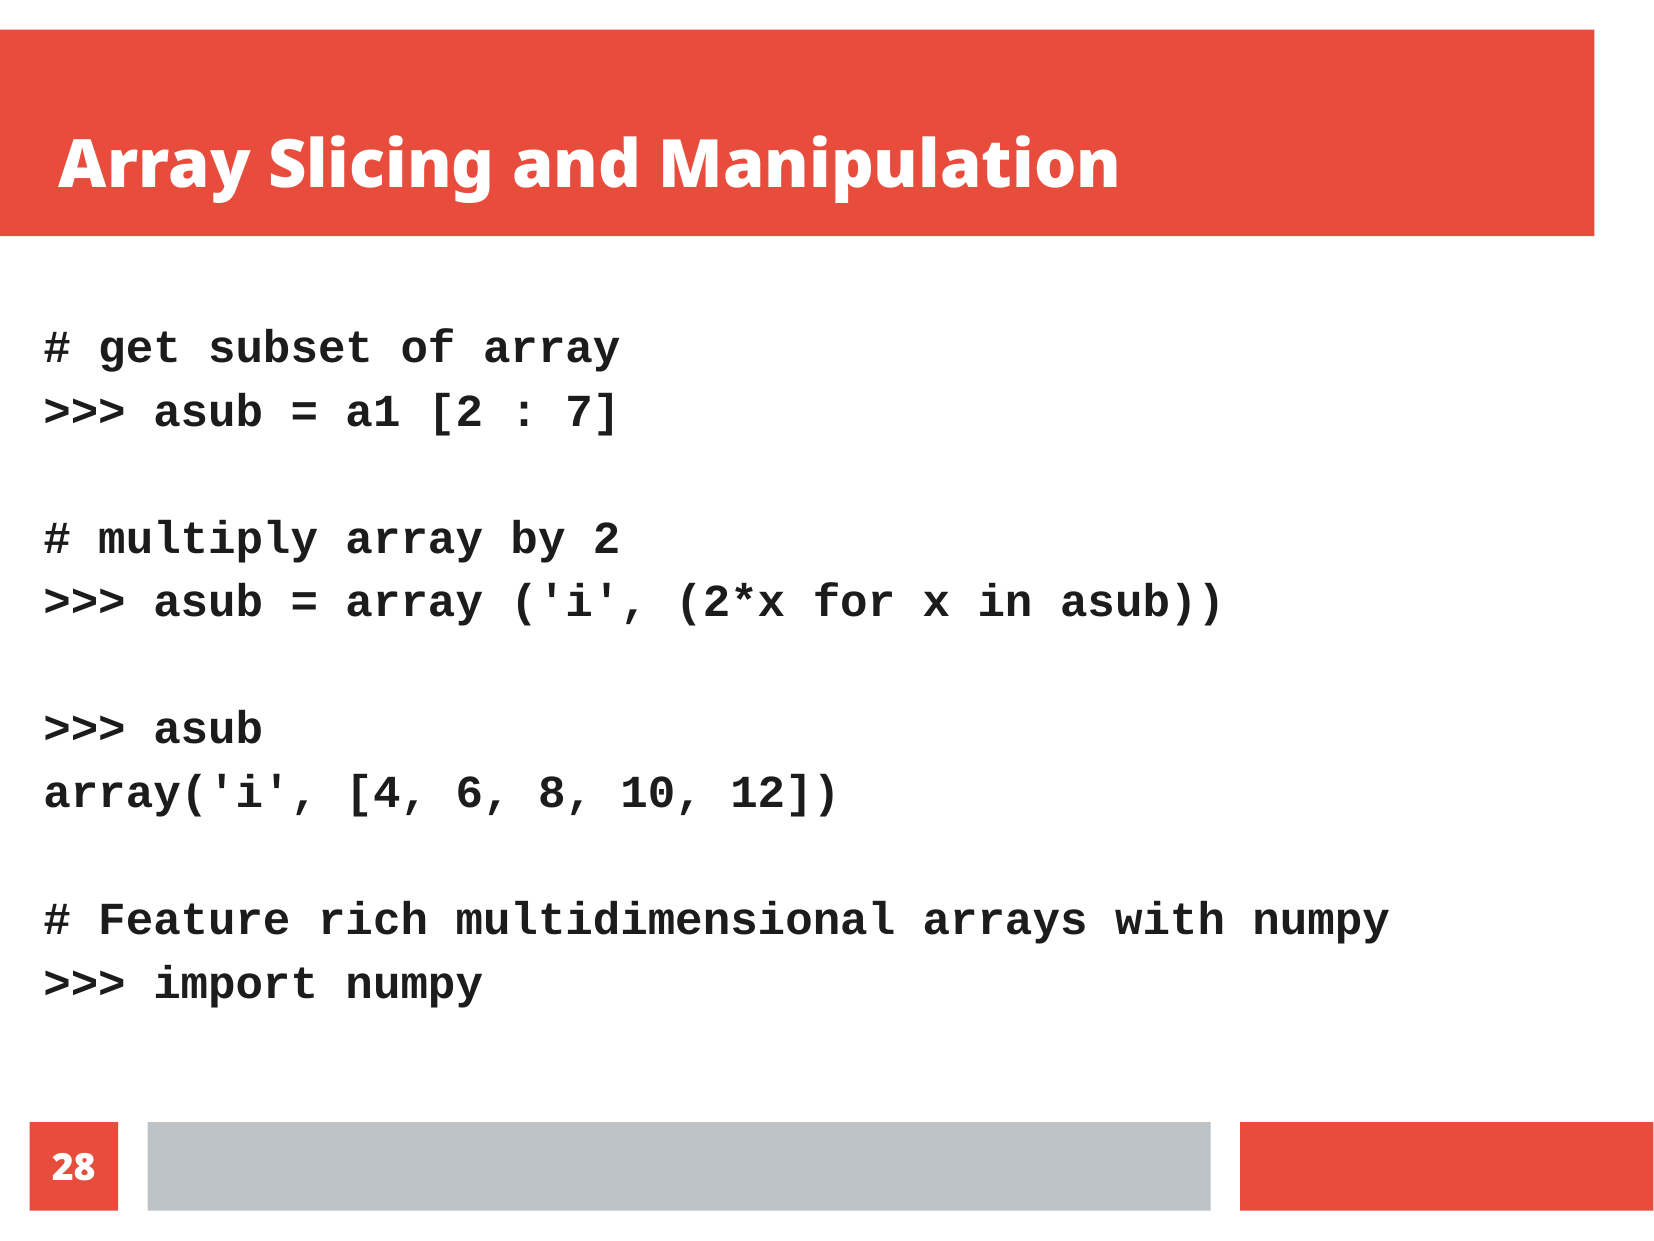

# Array Slicing and Manipulation
# get subset of array
>>> asub = a1 [2 : 7]
# multiply array by 2
>>> asub = array ('i', (2*x for x in asub))
>>> asub
array('i', [4, 6, 8, 10, 12])
# Feature rich multidimensional arrays with numpy
>>> import numpy
28